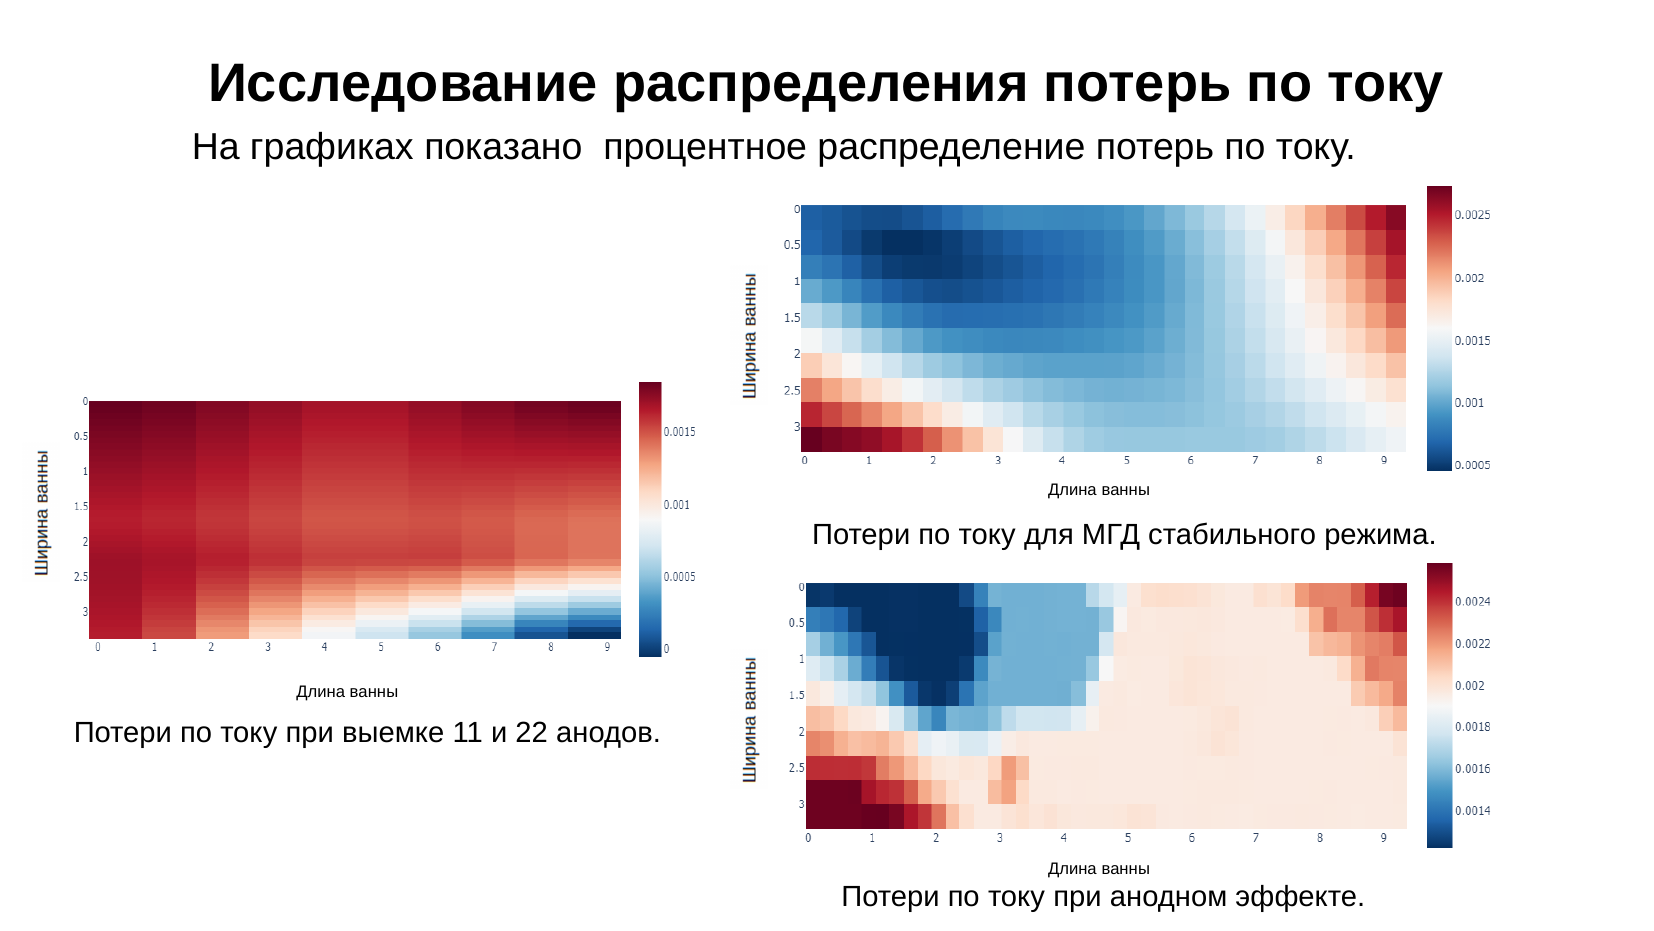

# Исследование распределения потерь по току
На графиках показано процентное распределение потерь по току.
Длина ванны
Потери по току для МГД стабильного режима.
Длина ванны
Потери по току при выемке 11 и 22 анодов.
Длина ванны
Потери по току при анодном эффекте.